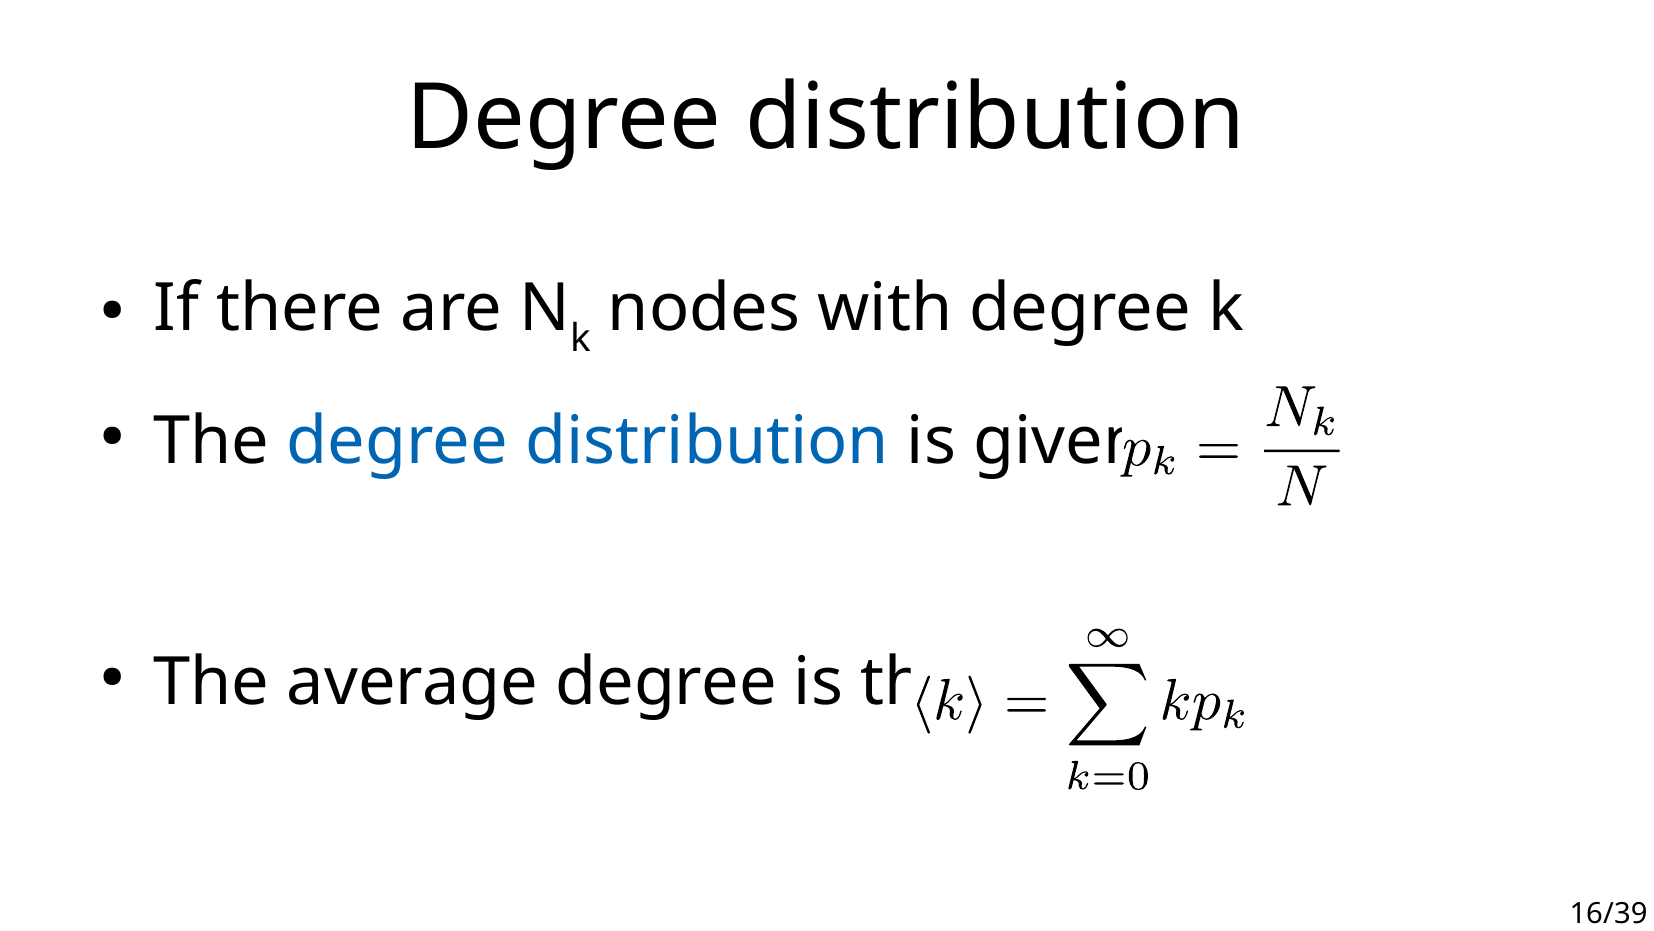

# Degree distribution
If there are Nk nodes with degree k
The degree distribution is given by
The average degree is then
16